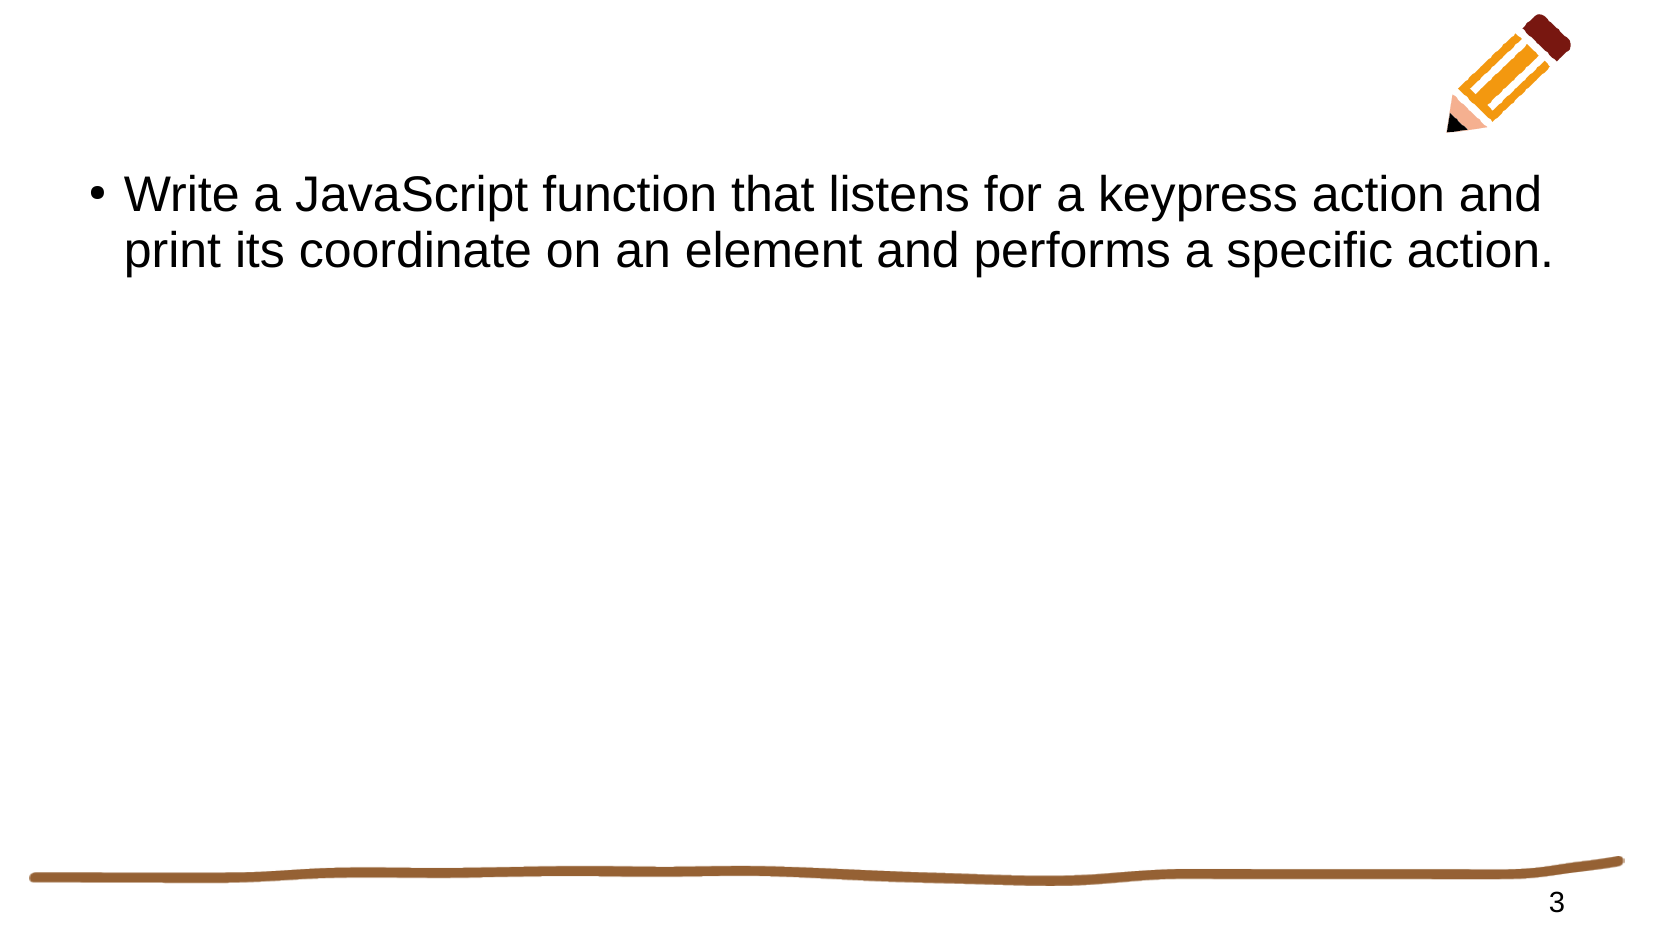

# Write a JavaScript function that listens for a keypress action and print its coordinate on an element and performs a specific action.
3